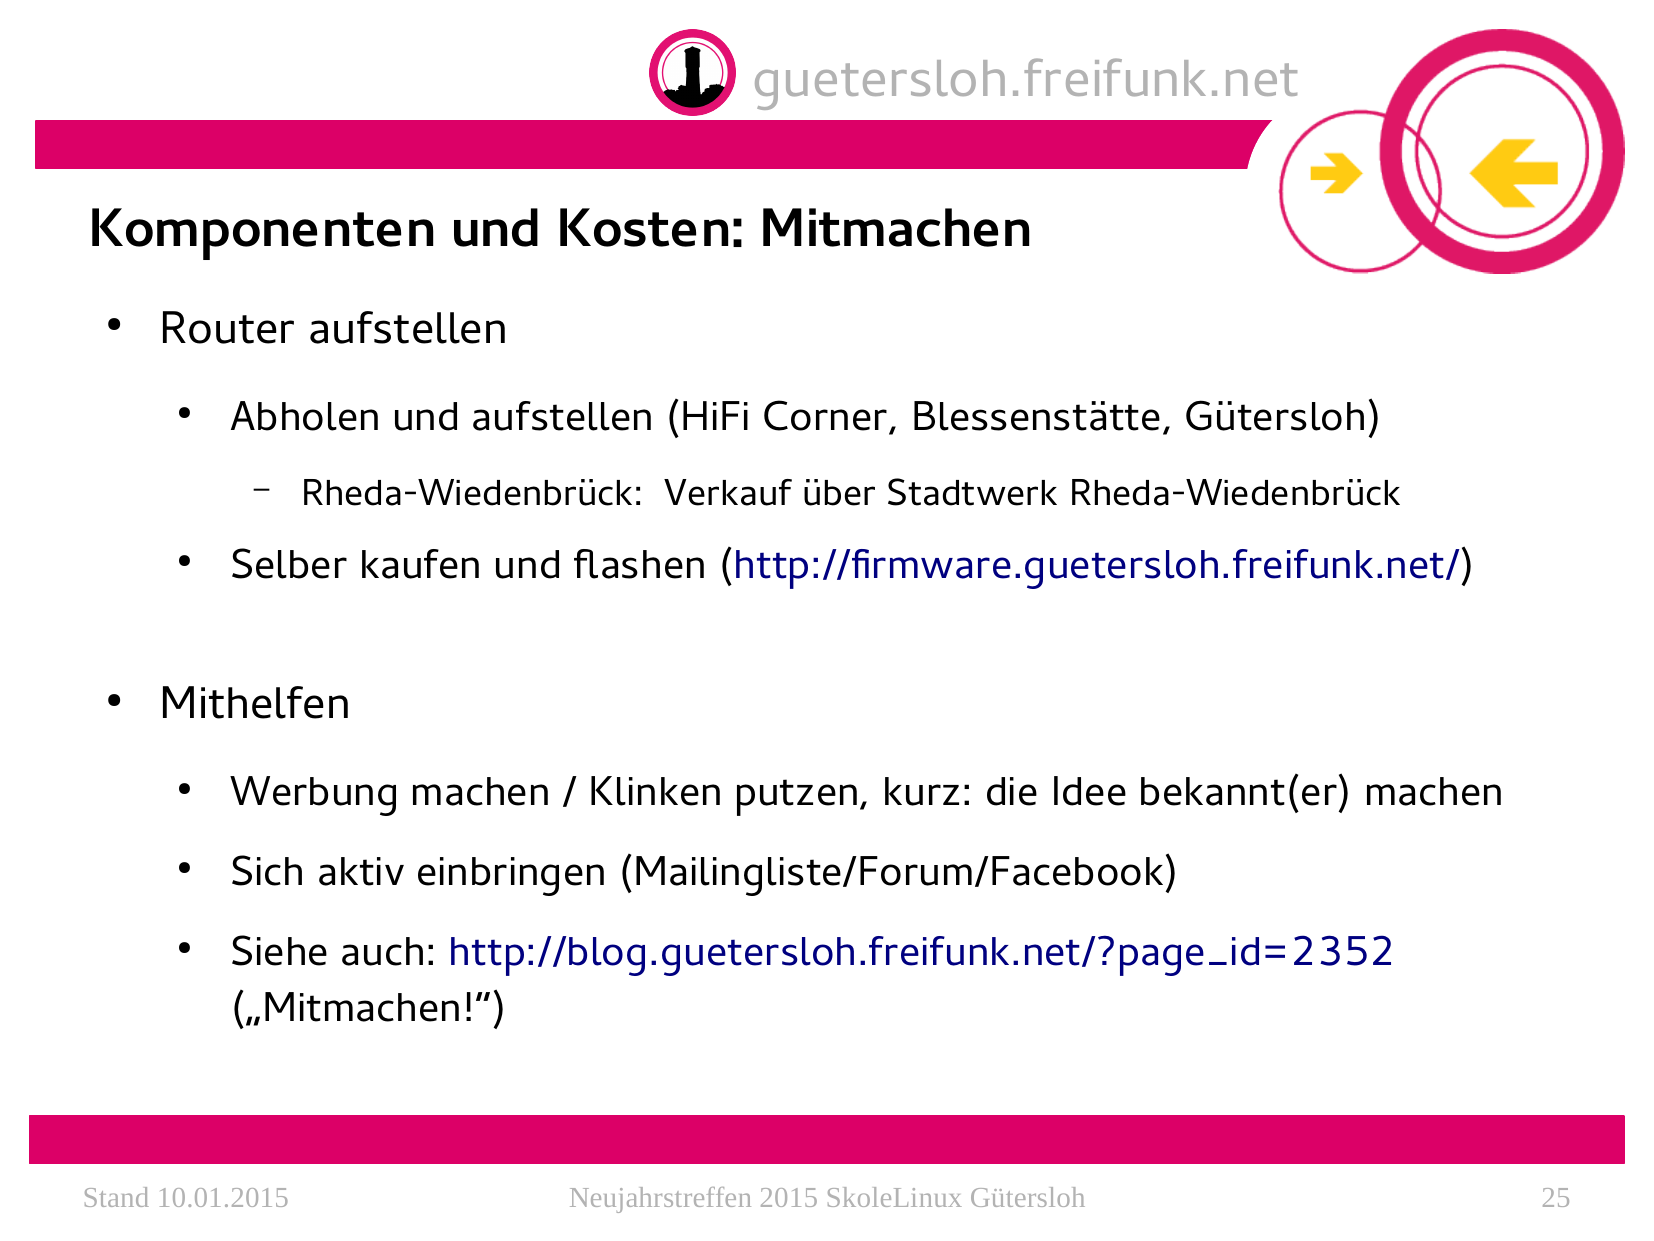

# Komponenten und Kosten: Mitmachen
Router aufstellen
Abholen und aufstellen (HiFi Corner, Blessenstätte, Gütersloh)
Rheda-Wiedenbrück: Verkauf über Stadtwerk Rheda-Wiedenbrück
Selber kaufen und flashen (http://firmware.guetersloh.freifunk.net/)
Mithelfen
Werbung machen / Klinken putzen, kurz: die Idee bekannt(er) machen
Sich aktiv einbringen (Mailingliste/Forum/Facebook)
Siehe auch: http://blog.guetersloh.freifunk.net/?page_id=2352	 („Mitmachen!“)
Stand 10.01.2015
Neujahrstreffen 2015 SkoleLinux Gütersloh
25